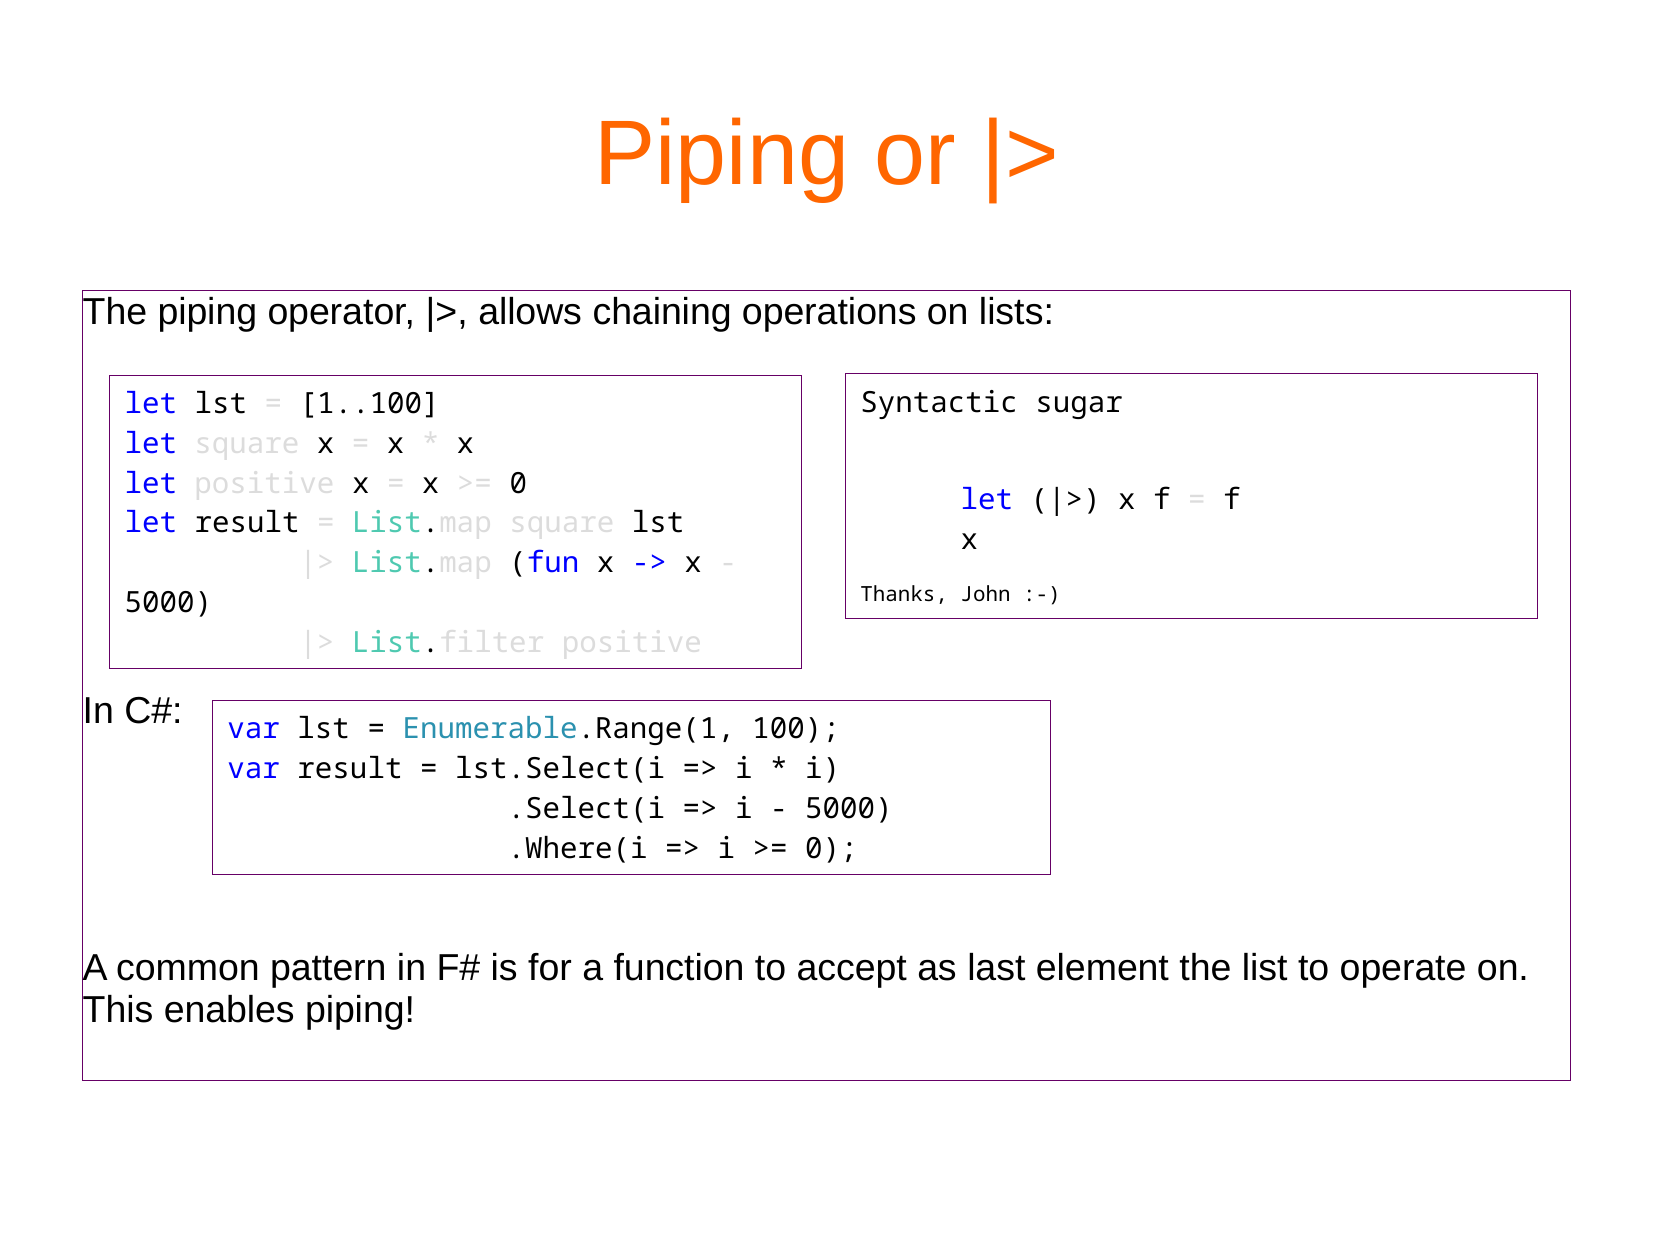

# Piping or |>
The piping operator, |>, allows chaining operations on lists:
In C#:
A common pattern in F# is for a function to accept as last element the list to operate on. This enables piping!
Syntactic sugar
Thanks, John :-)
let lst = [1..100]
let square x = x * x
let positive x = x >= 0
let result = List.map square lst
 |> List.map (fun x -> x - 5000)
 |> List.filter positive
let (|>) x f = f x
var lst = Enumerable.Range(1, 100);
var result = lst.Select(i => i * i)
 .Select(i => i - 5000)
 .Where(i => i >= 0);